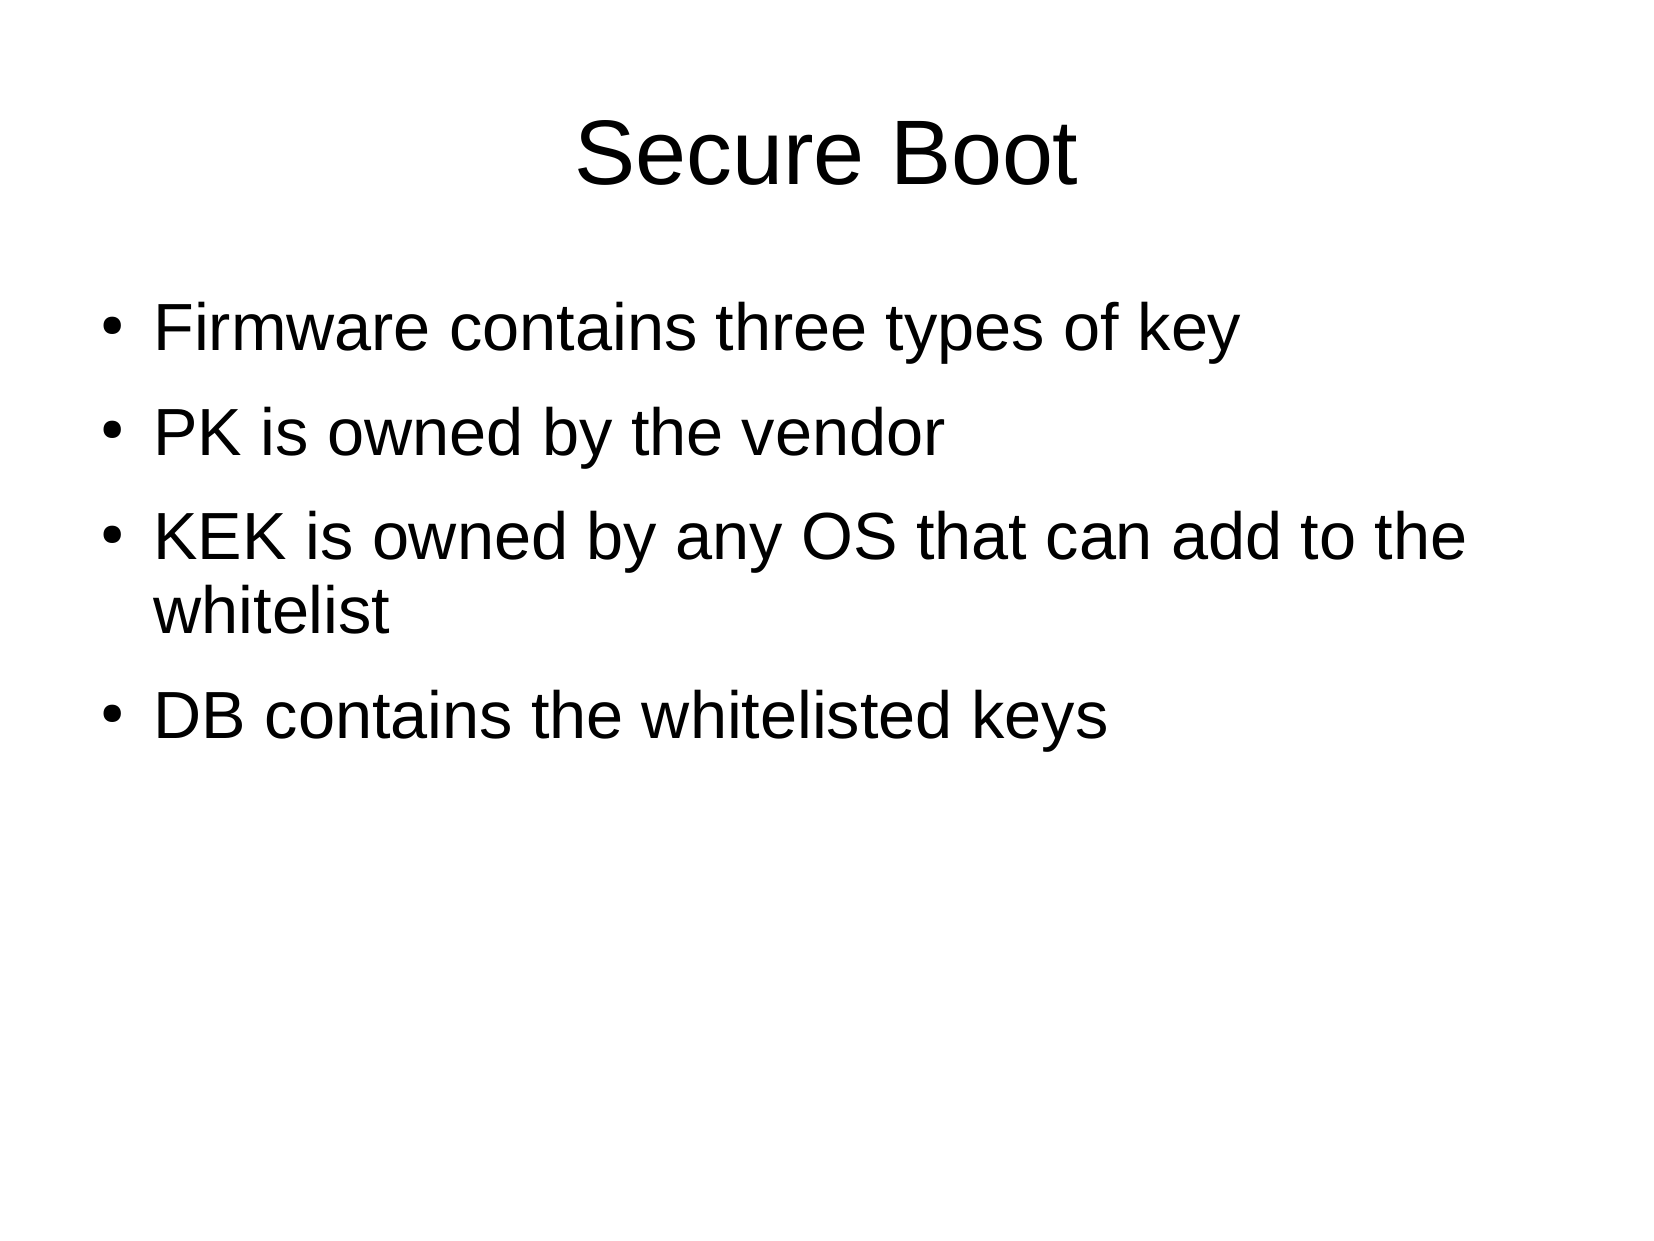

# Secure Boot
Firmware contains three types of key
PK is owned by the vendor
KEK is owned by any OS that can add to the whitelist
DB contains the whitelisted keys